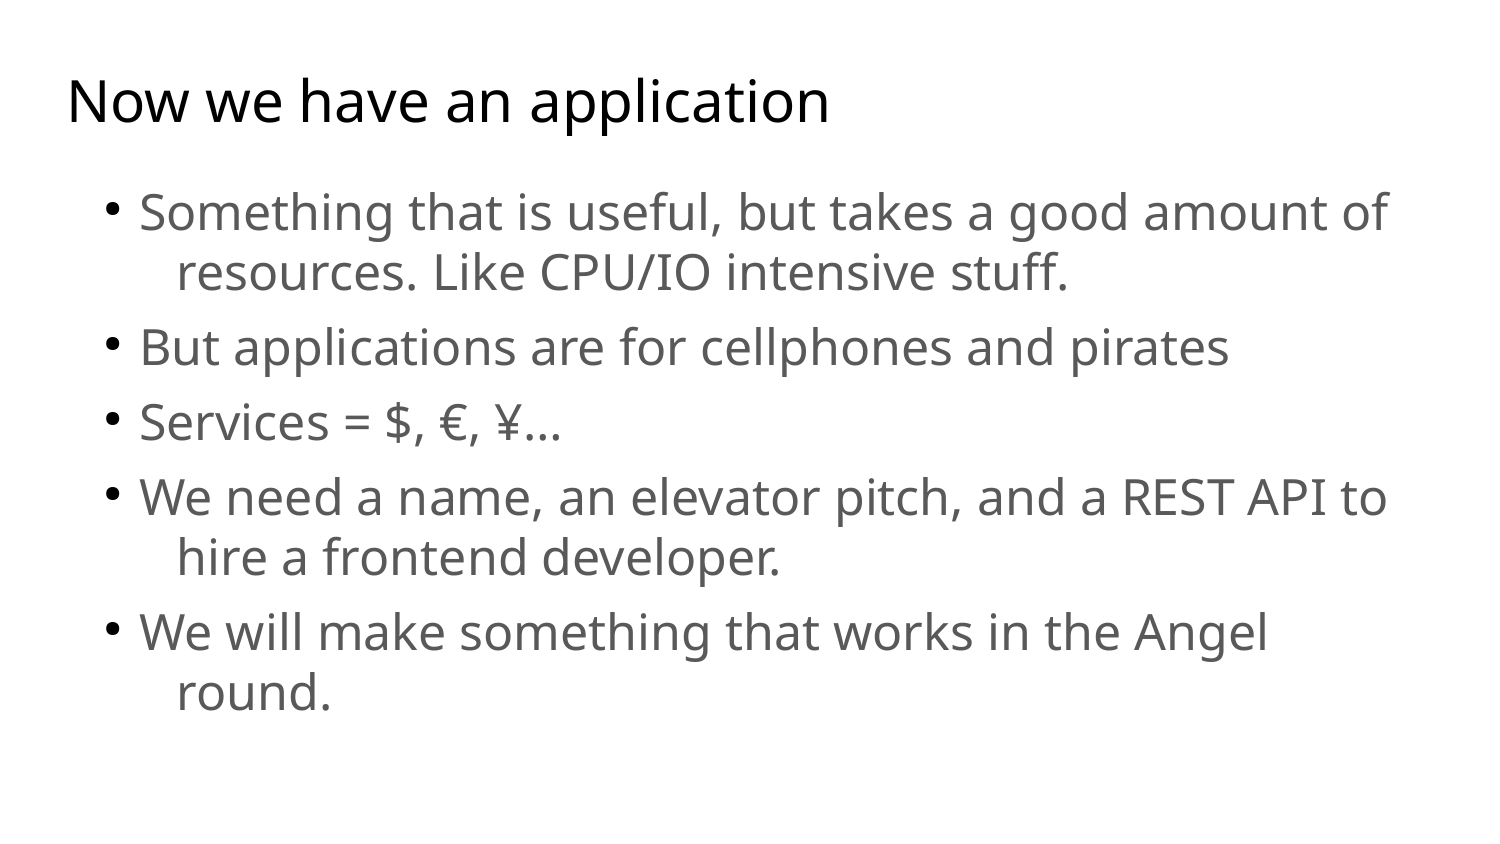

# Now we have an application
Something that is useful, but takes a good amount of resources. Like CPU/IO intensive stuff.
But applications are for cellphones and pirates
Services = $, €, ¥…
We need a name, an elevator pitch, and a REST API to hire a frontend developer.
We will make something that works in the Angel round.